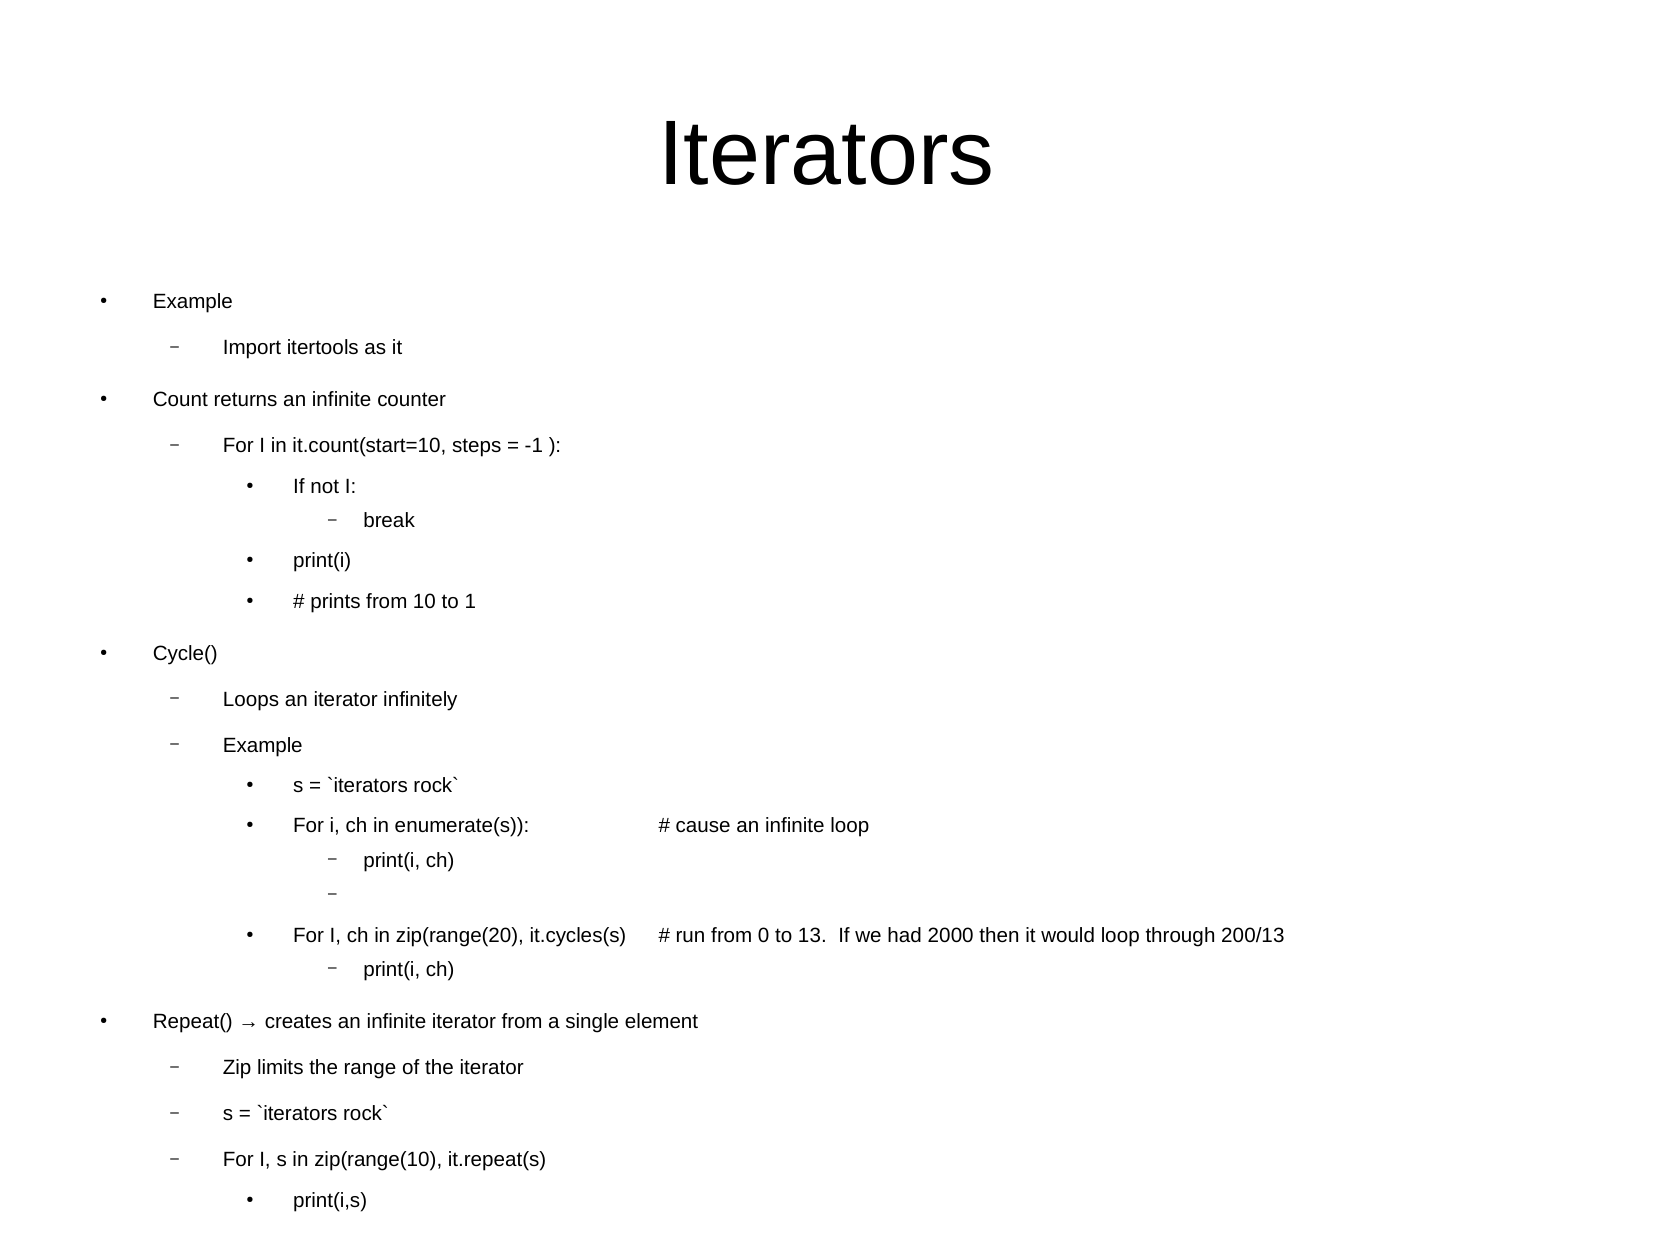

# Iterators
Example
Import itertools as it
Count returns an infinite counter
For I in it.count(start=10, steps = -1 ):
If not I:
break
print(i)
# prints from 10 to 1
Cycle()
Loops an iterator infinitely
Example
s = `iterators rock`
For i, ch in enumerate(s)):		# cause an infinite loop
print(i, ch)
For I, ch in zip(range(20), it.cycles(s)	# run from 0 to 13. If we had 2000 then it would loop through 200/13
print(i, ch)
Repeat() → creates an infinite iterator from a single element
Zip limits the range of the iterator
s = `iterators rock`
For I, s in zip(range(10), it.repeat(s)
print(i,s)